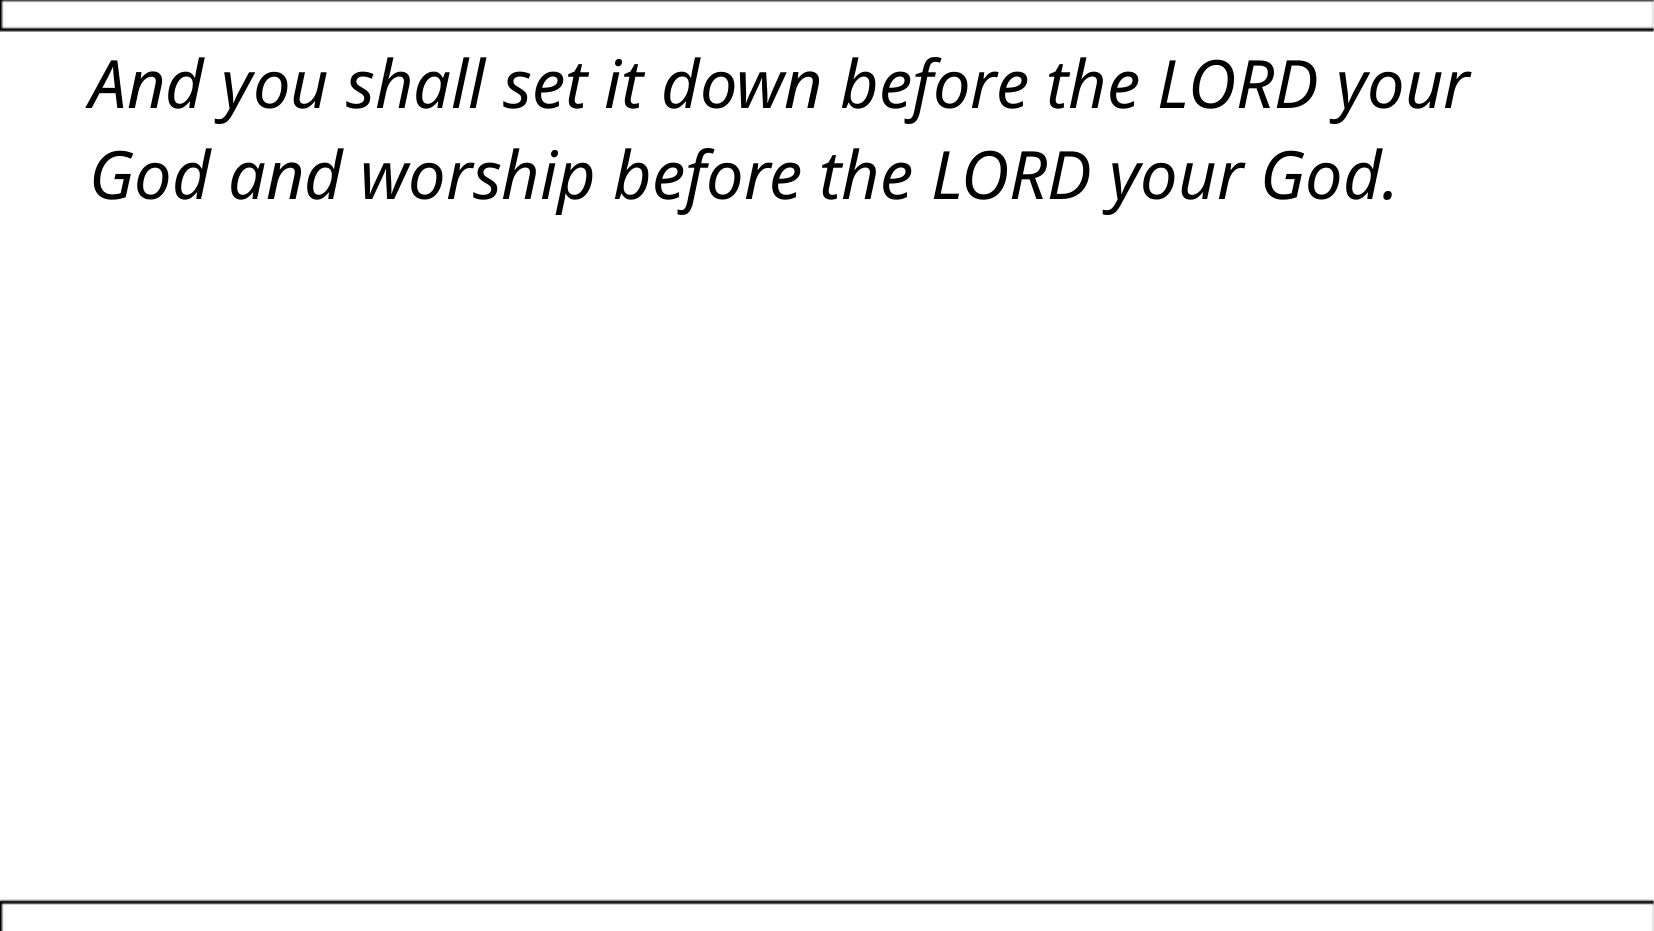

And you shall set it down before the LORD your God and worship before the LORD your God.